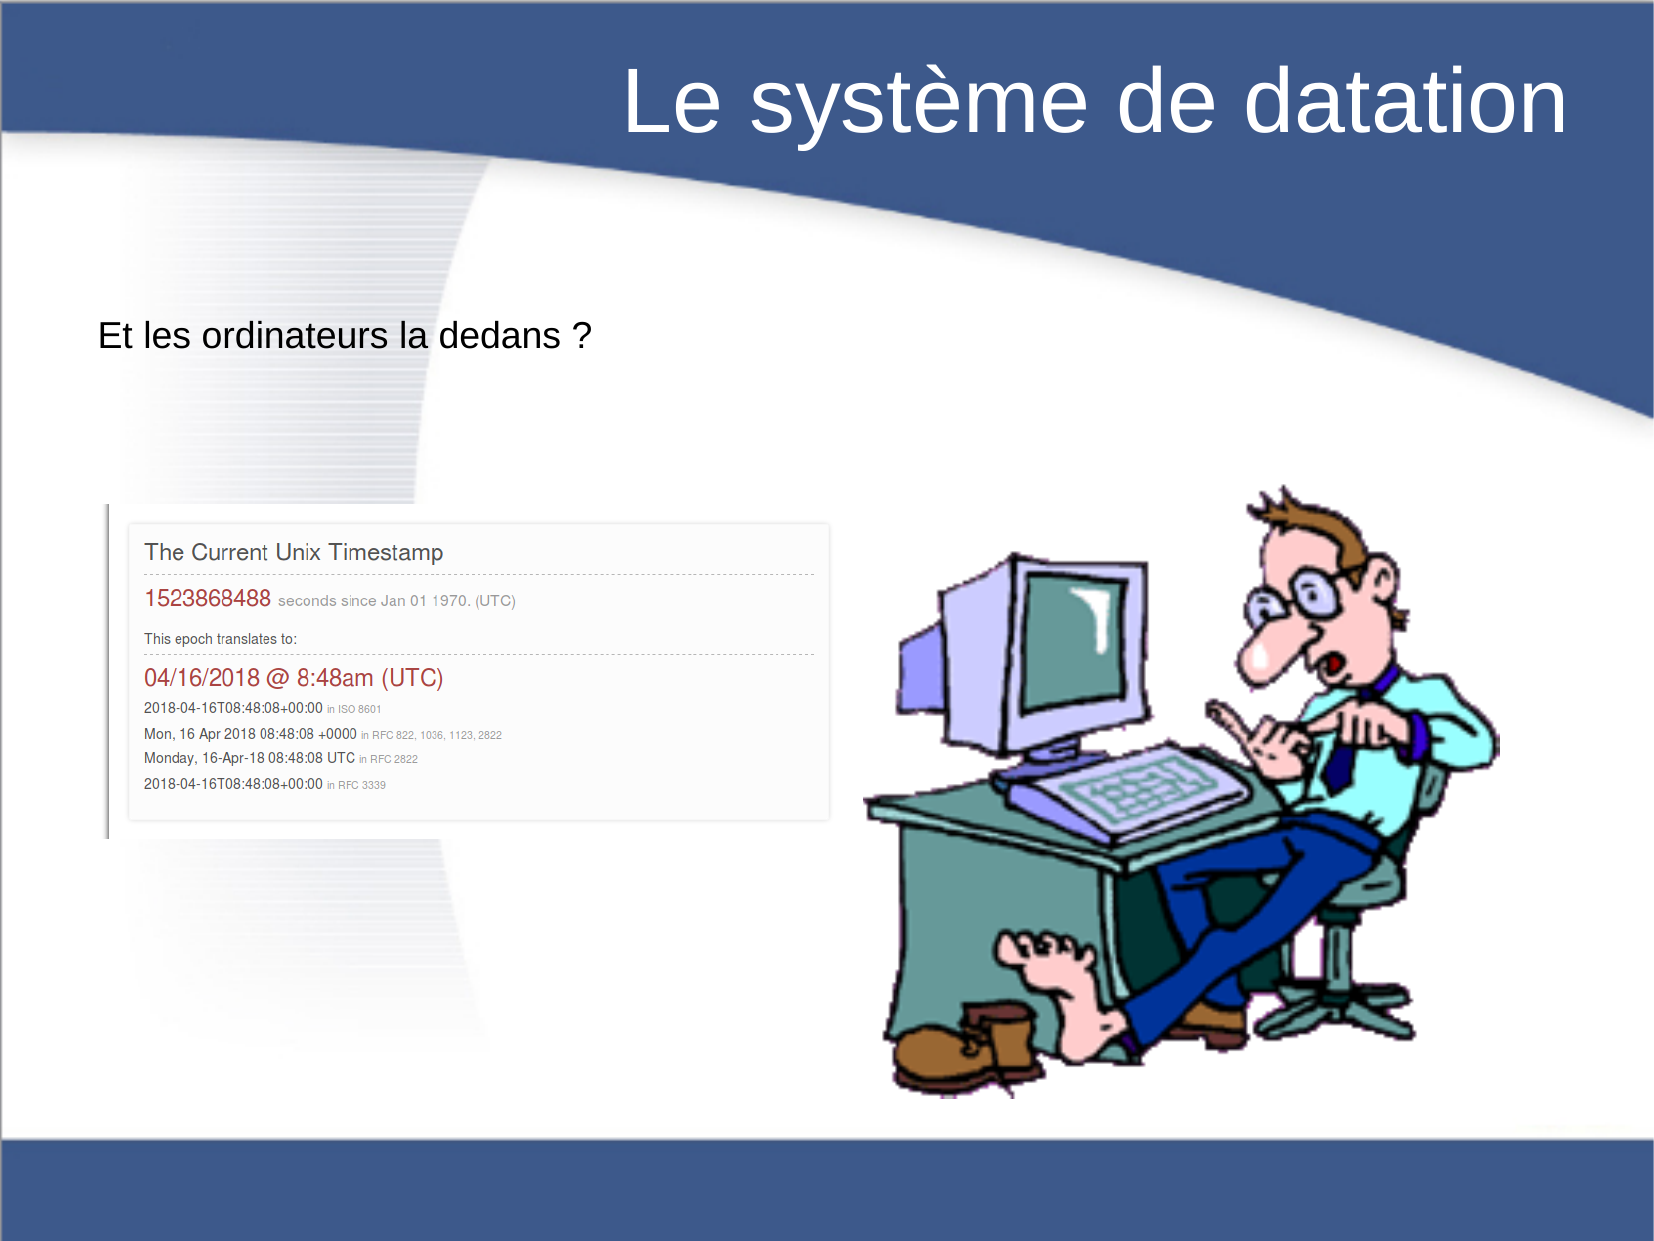

# Le système de datation
Et les ordinateurs la dedans ?